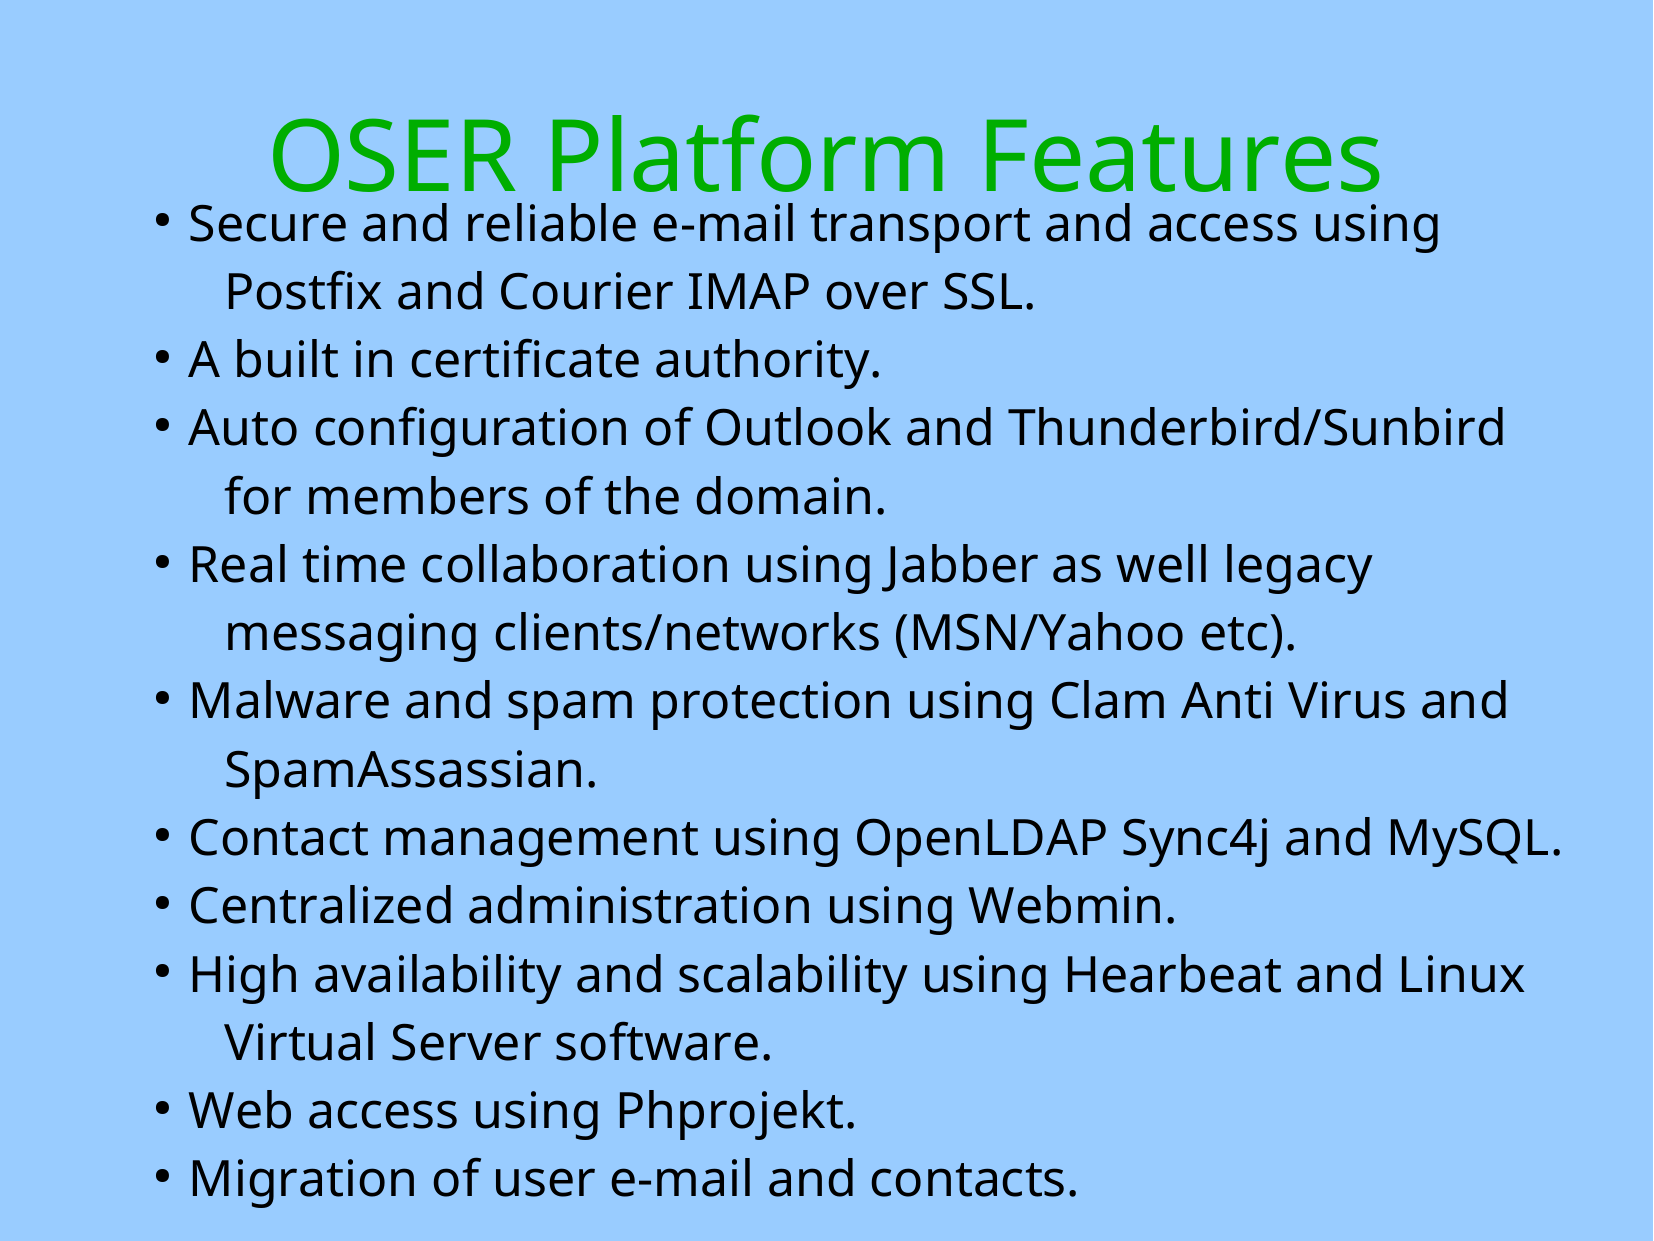

# OSER Platform Features
Secure and reliable e-mail transport and access using Postfix and Courier IMAP over SSL.
A built in certificate authority.
Auto configuration of Outlook and Thunderbird/Sunbird for members of the domain.
Real time collaboration using Jabber as well legacy messaging clients/networks (MSN/Yahoo etc).
Malware and spam protection using Clam Anti Virus and SpamAssassian.
Contact management using OpenLDAP Sync4j and MySQL.
Centralized administration using Webmin.
High availability and scalability using Hearbeat and Linux Virtual Server software.
Web access using Phprojekt.
Migration of user e-mail and contacts.